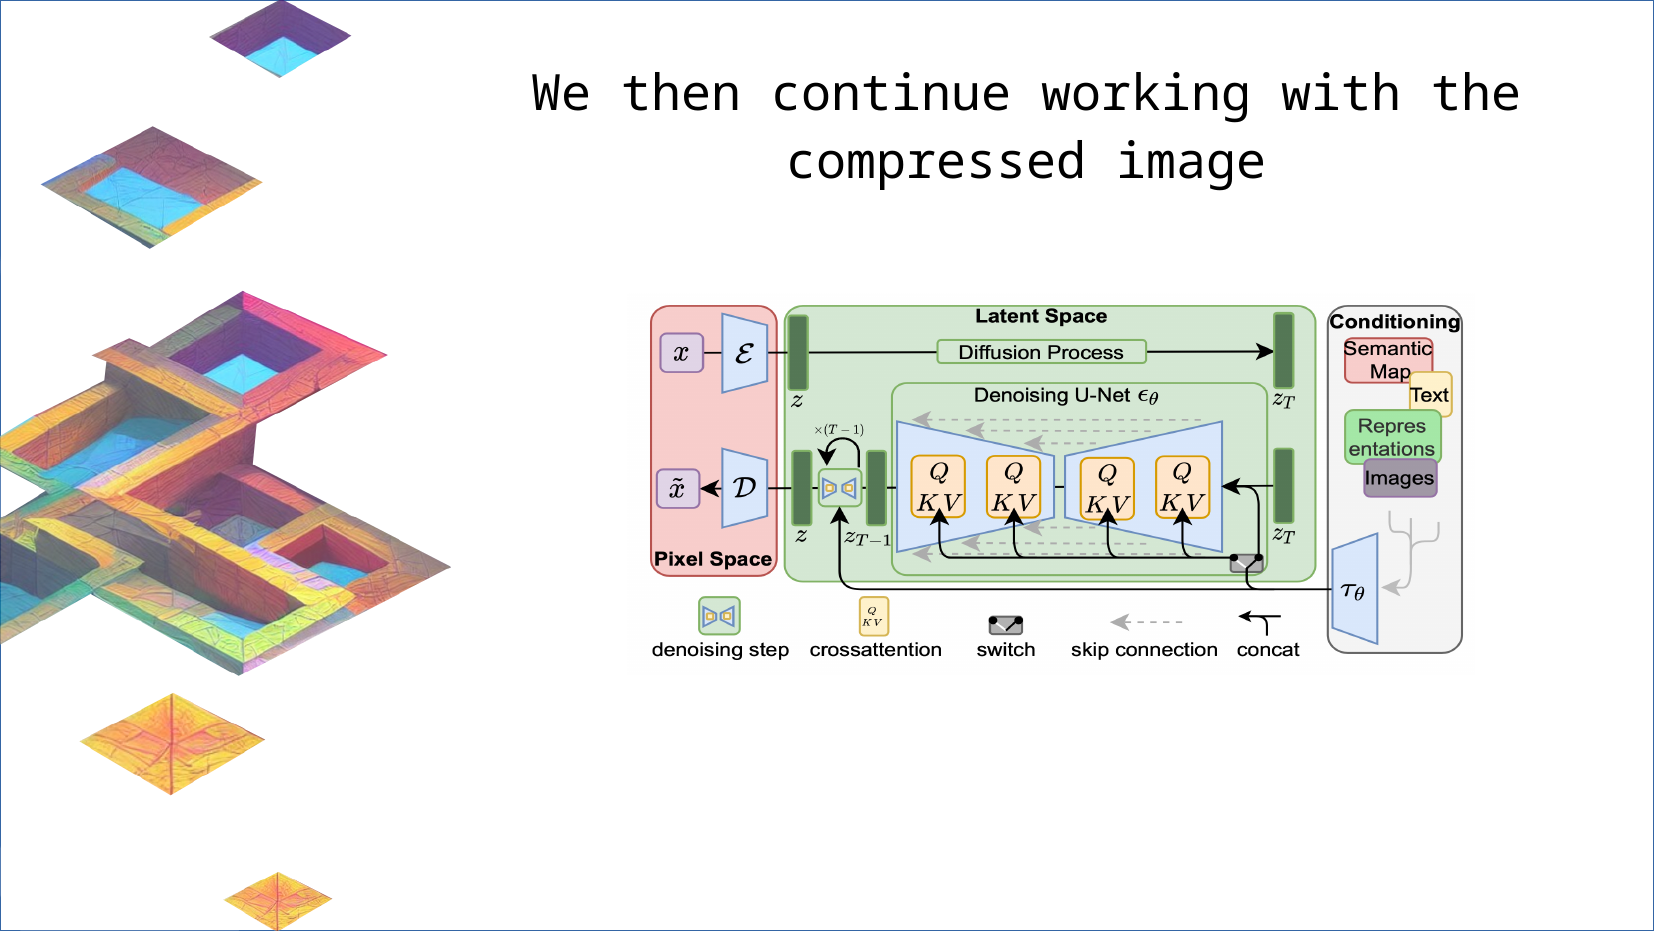

# We then continue working with the compressed image